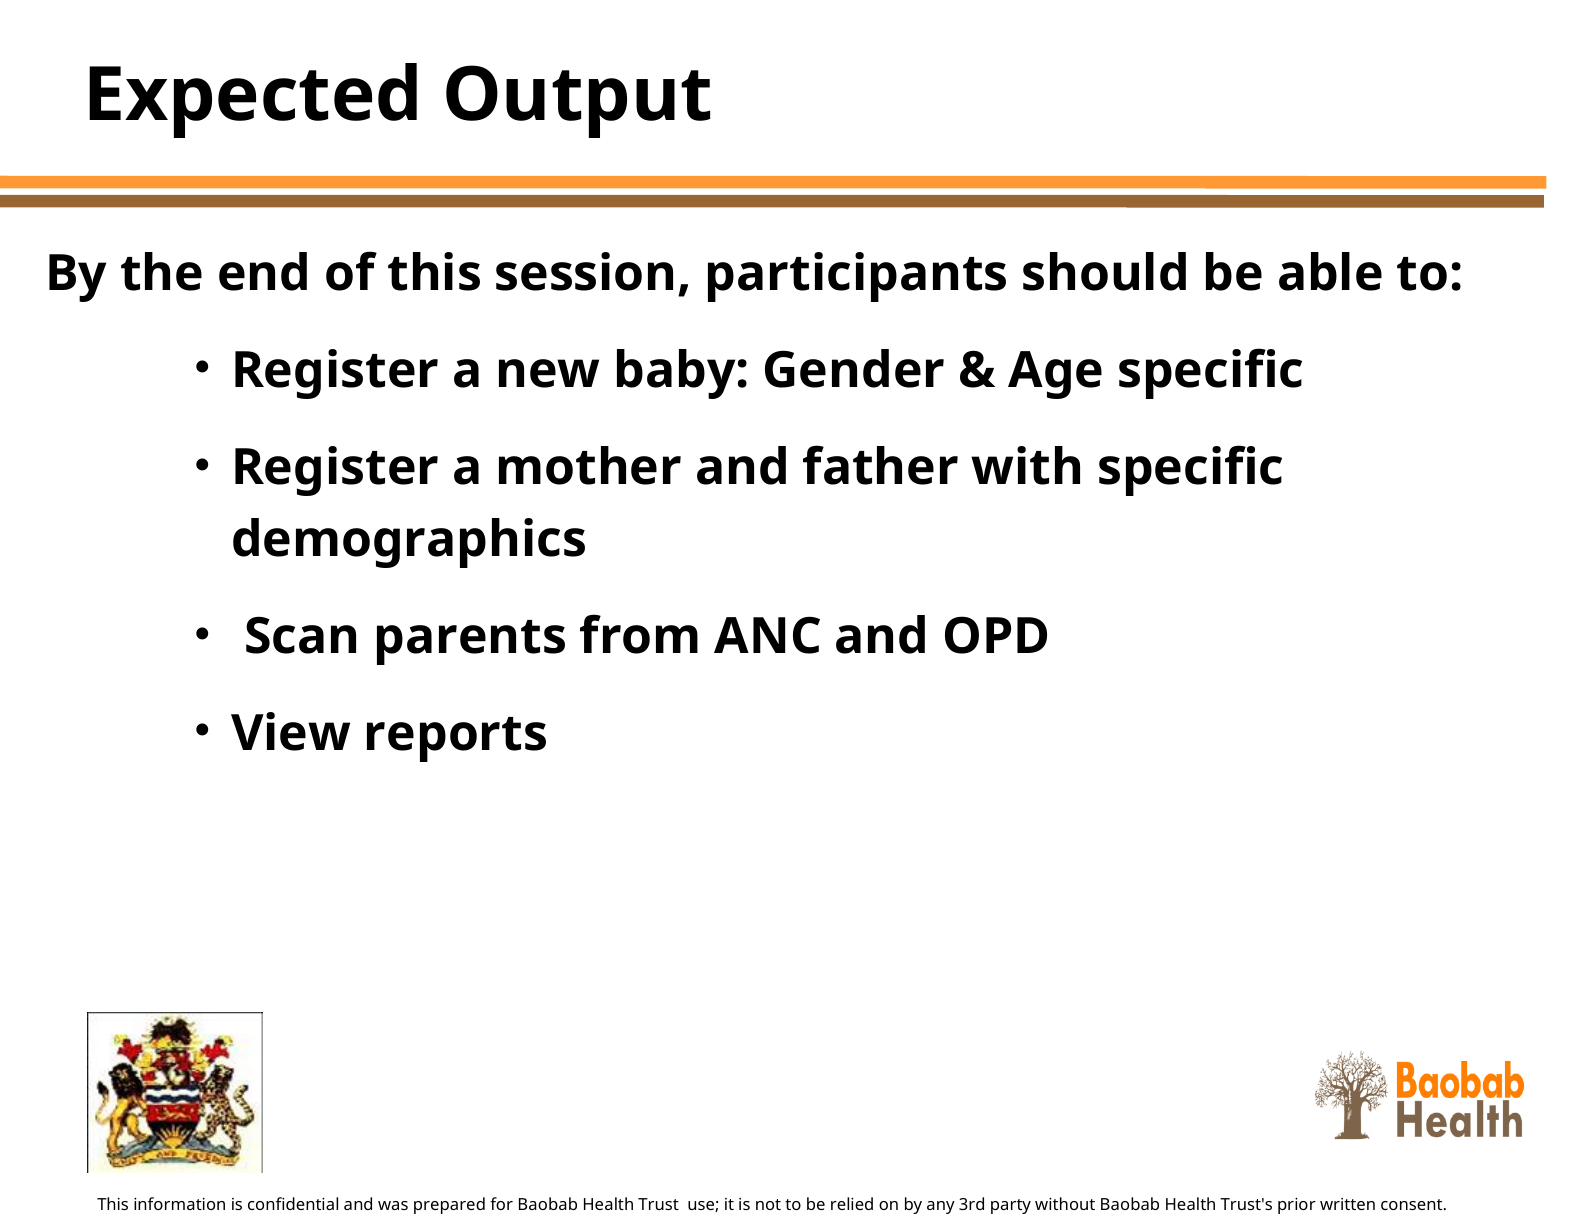

Expected Output
By the end of this session, participants should be able to:
Register a new baby: Gender & Age specific
Register a mother and father with specific demographics
 Scan parents from ANC and OPD
View reports